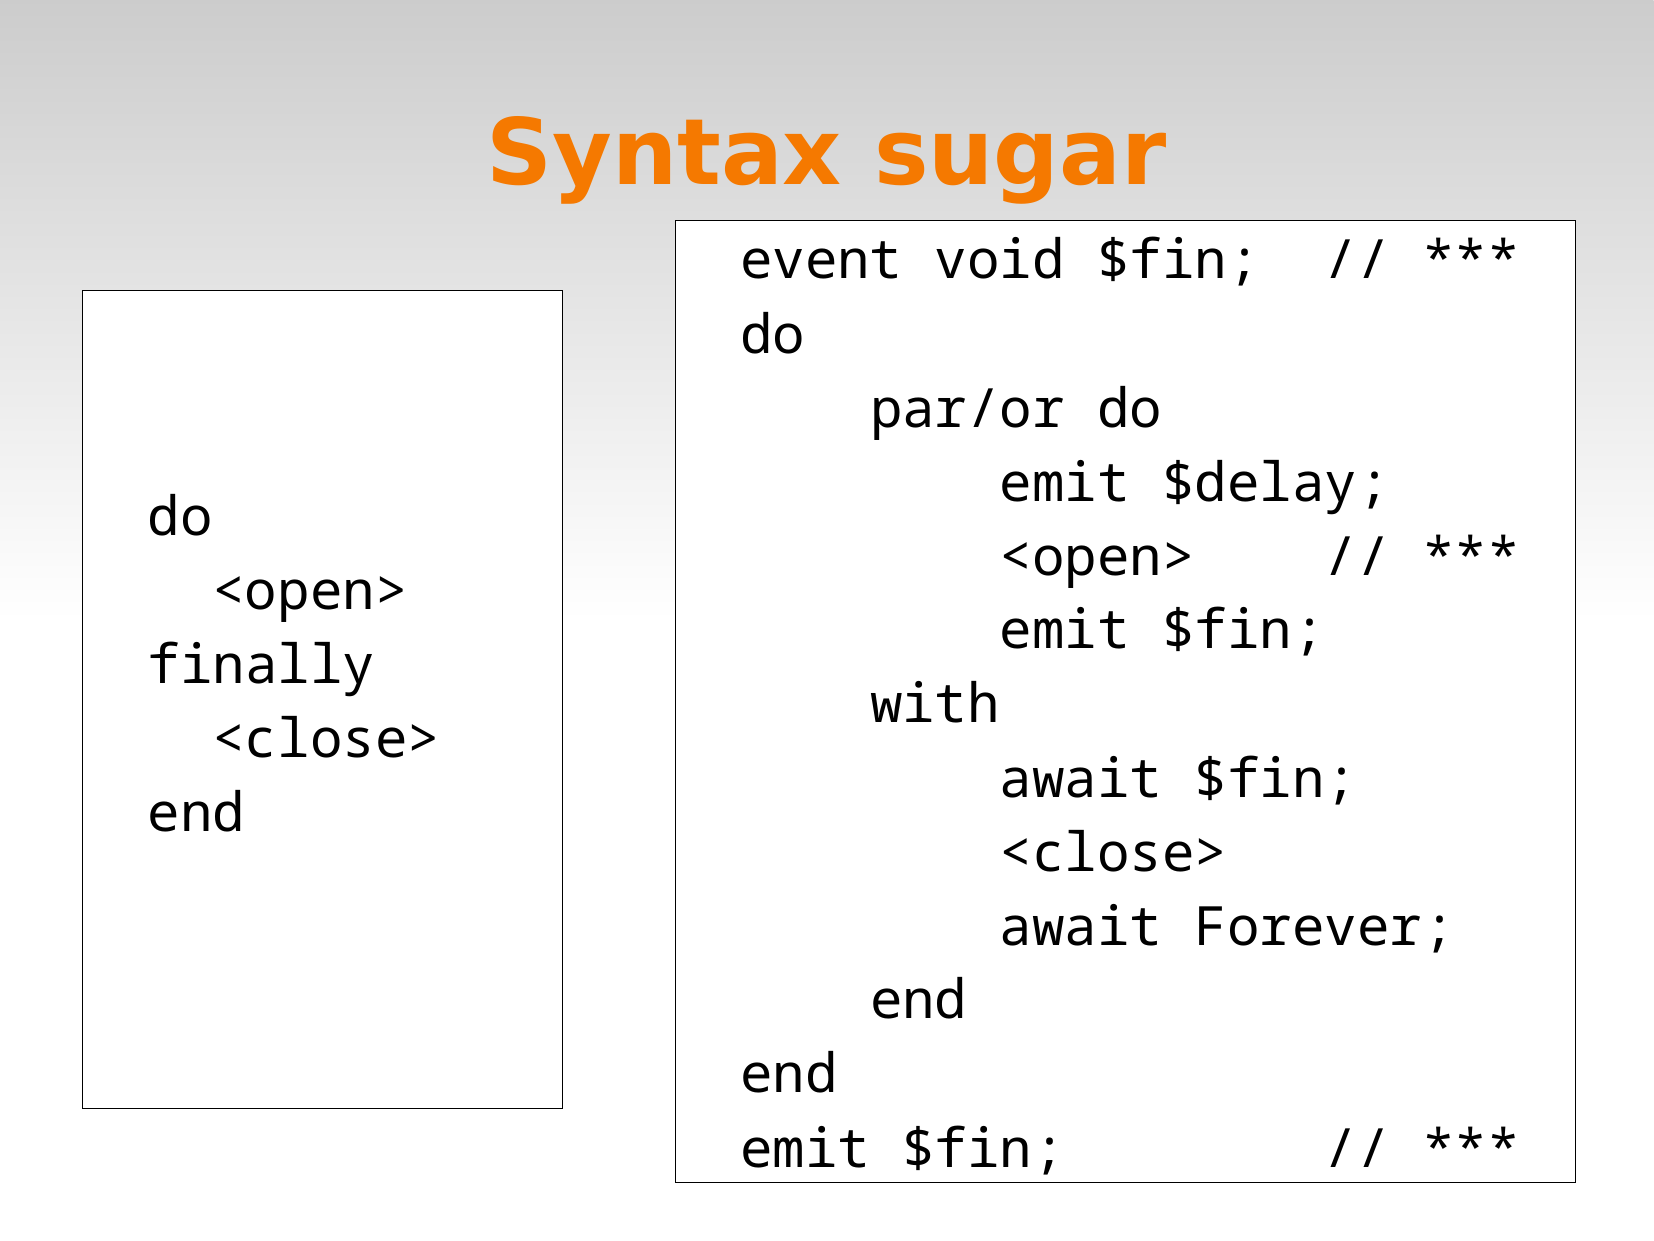

Syntax sugar
 event void $fin; // ***
 do
 par/or do
 emit $delay;
 <open> // ***
 emit $fin;
 with
 await $fin;
 <close>
 await Forever;
 end
 end
 emit $fin; // ***
# do
 <open>
 finally
 <close>
 end